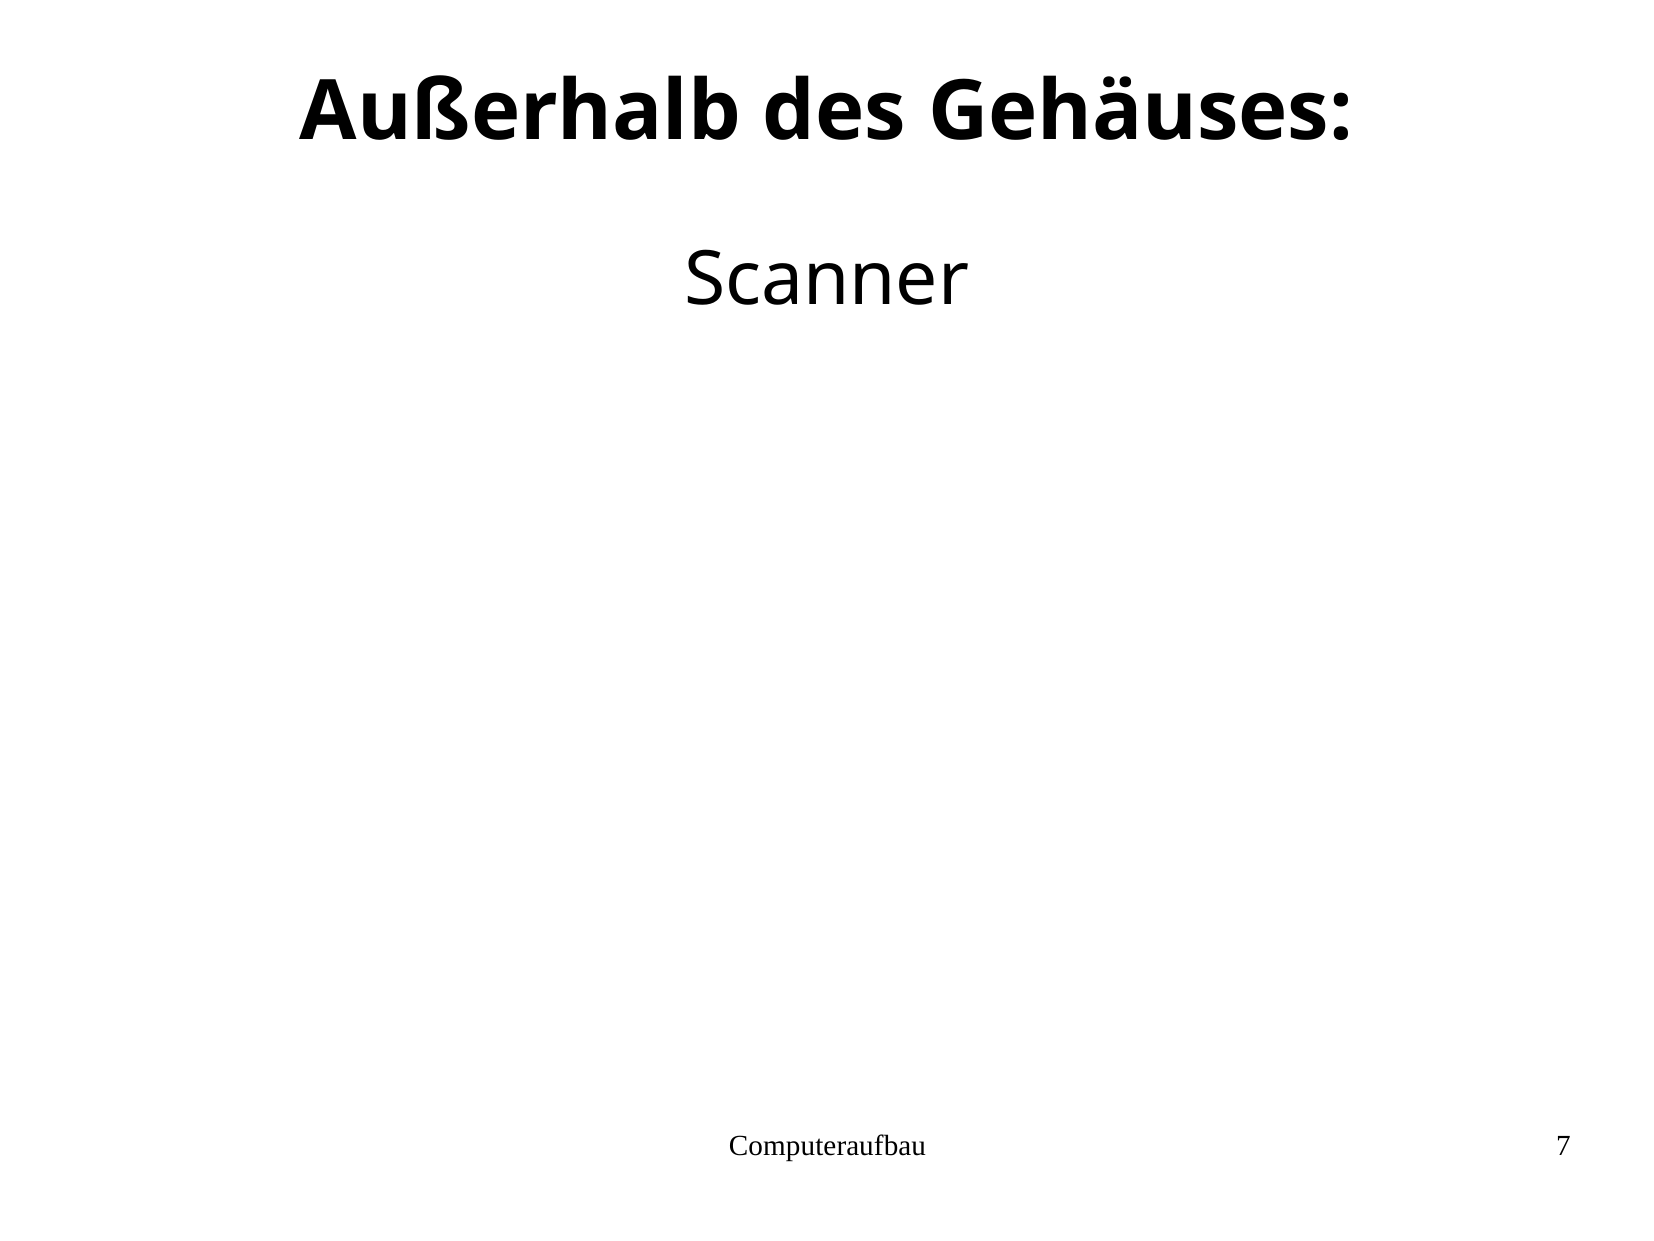

# Außerhalb des Gehäuses:
Scanner
Computeraufbau
7